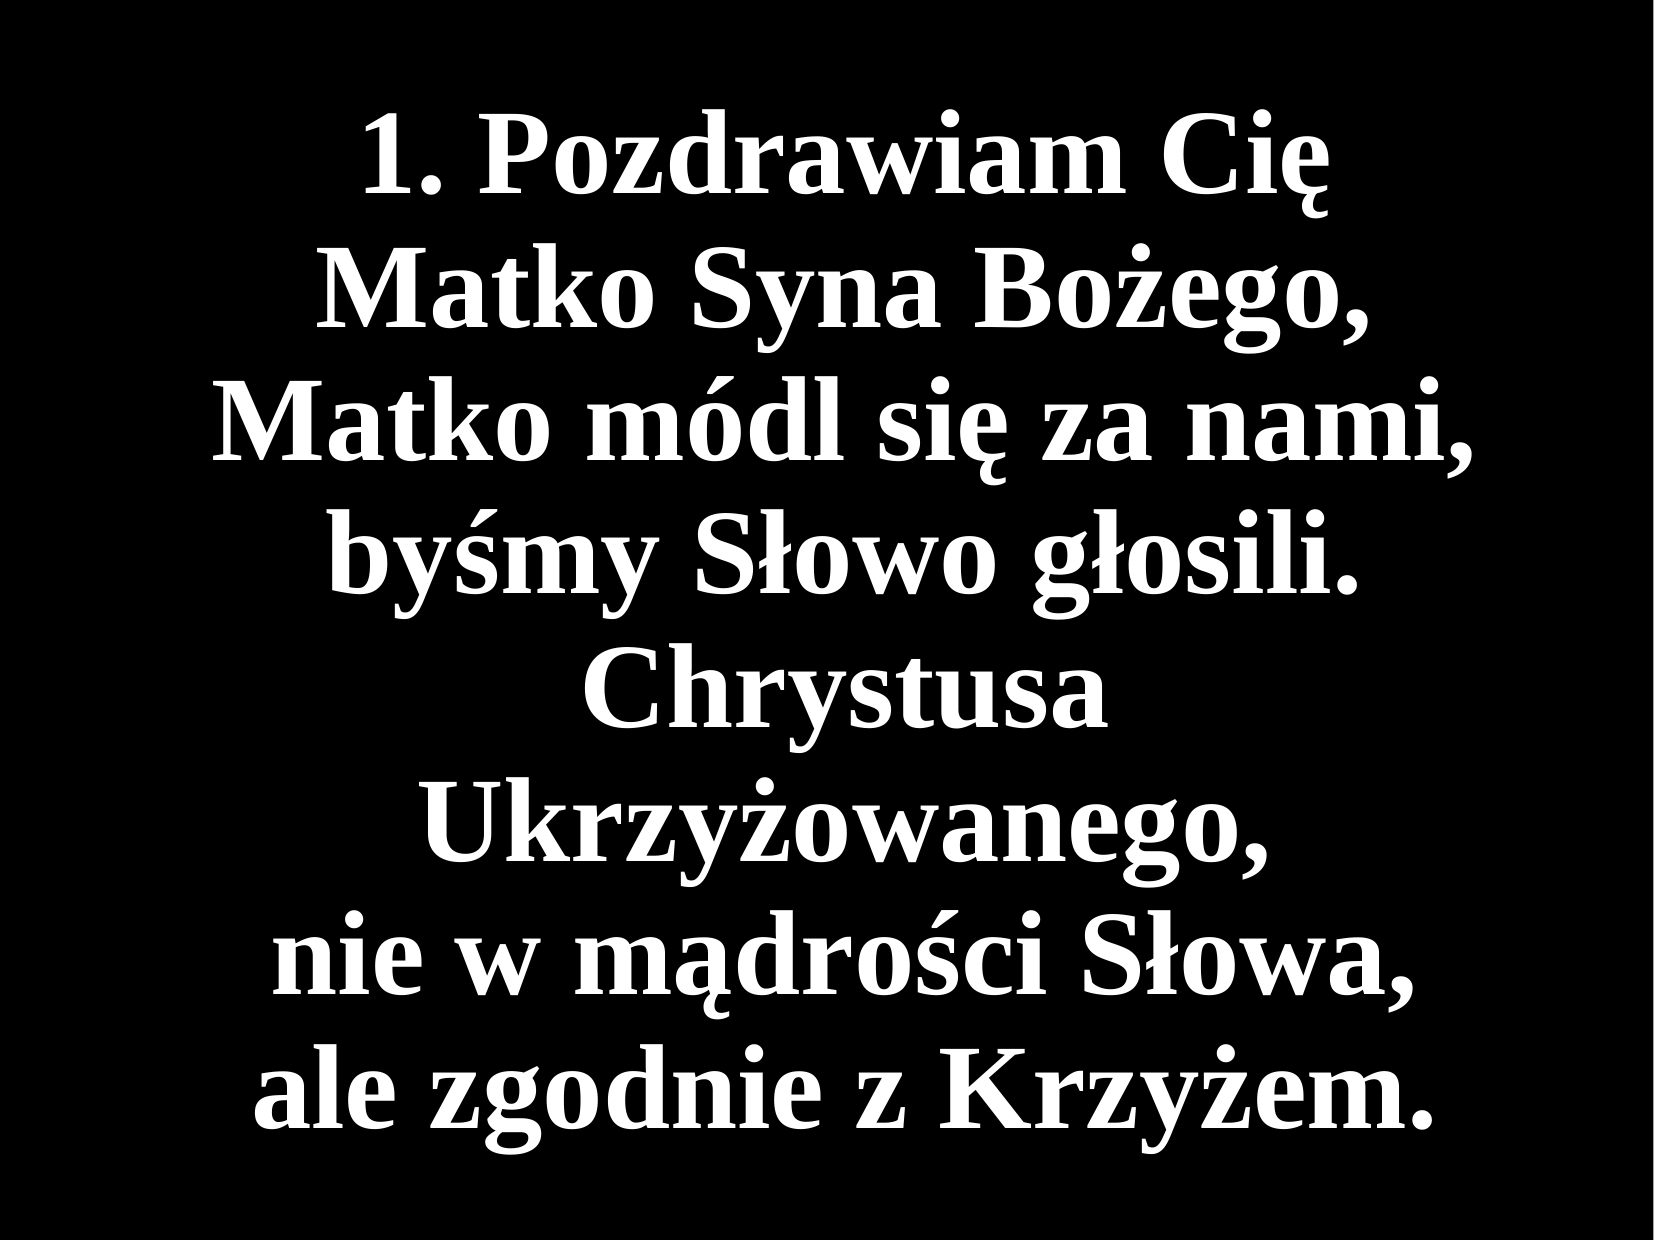

# 1. Pozdrawiam Cię
Matko Syna Bożego,
Matko módl się za nami,
byśmy Słowo głosili.
Chrystusa
Ukrzyżowanego,
nie w mądrości Słowa,
ale zgodnie z Krzyżem.